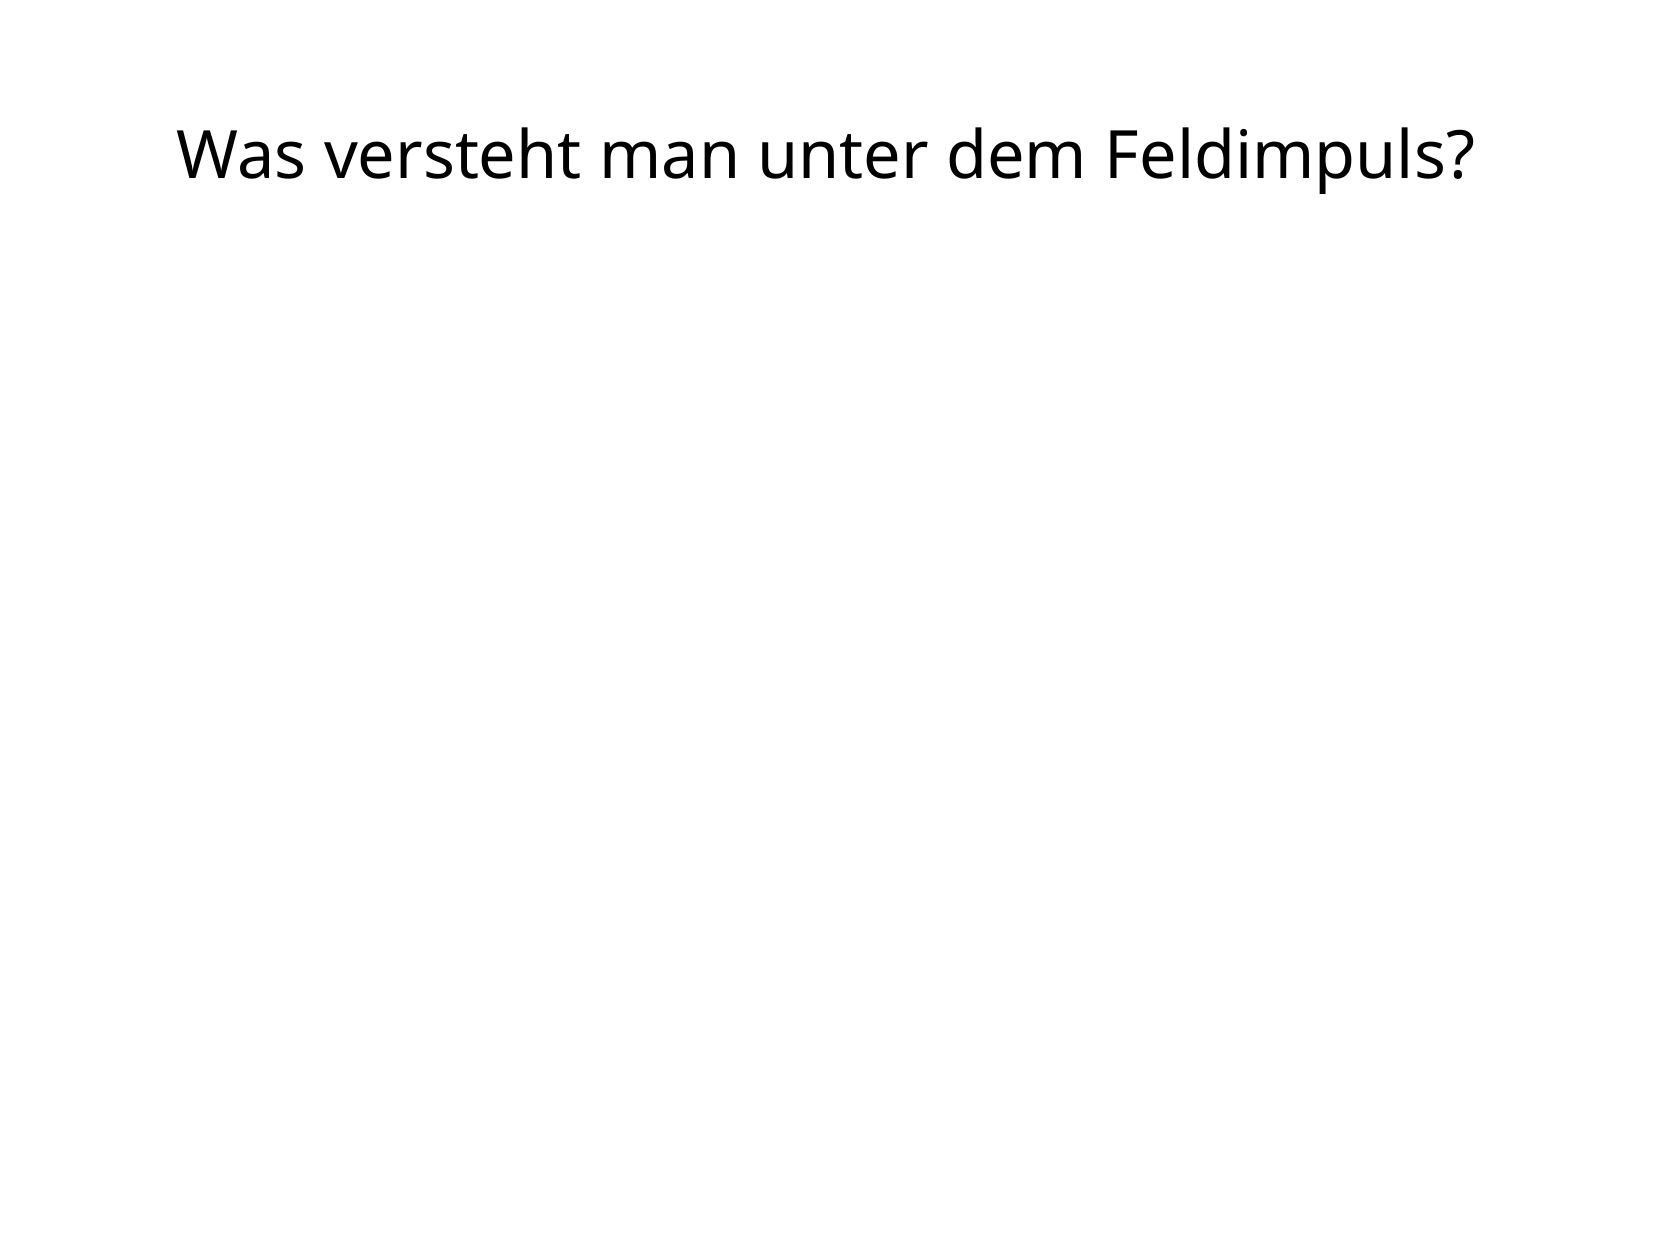

# Was versteht man unter dem Feldimpuls?